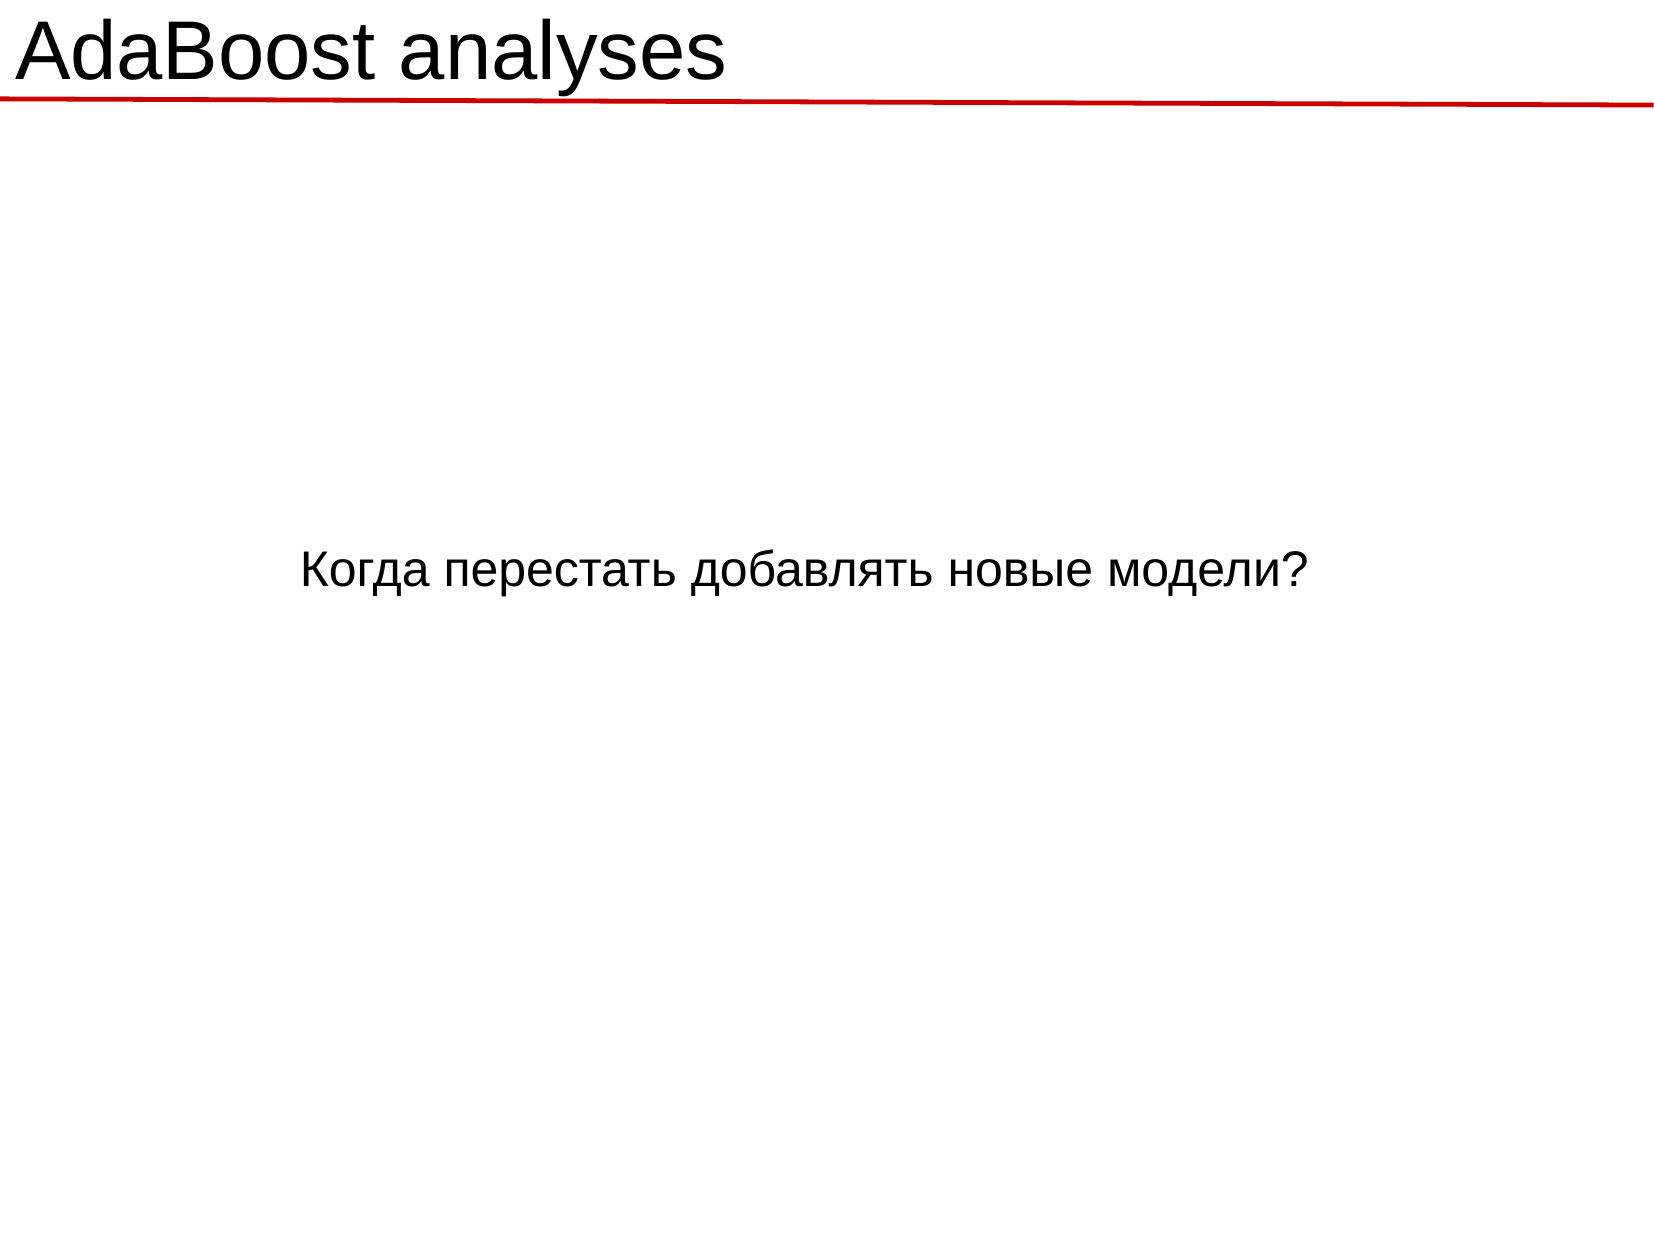

# AdaBoost analyses
Когда перестать добавлять новые модели?